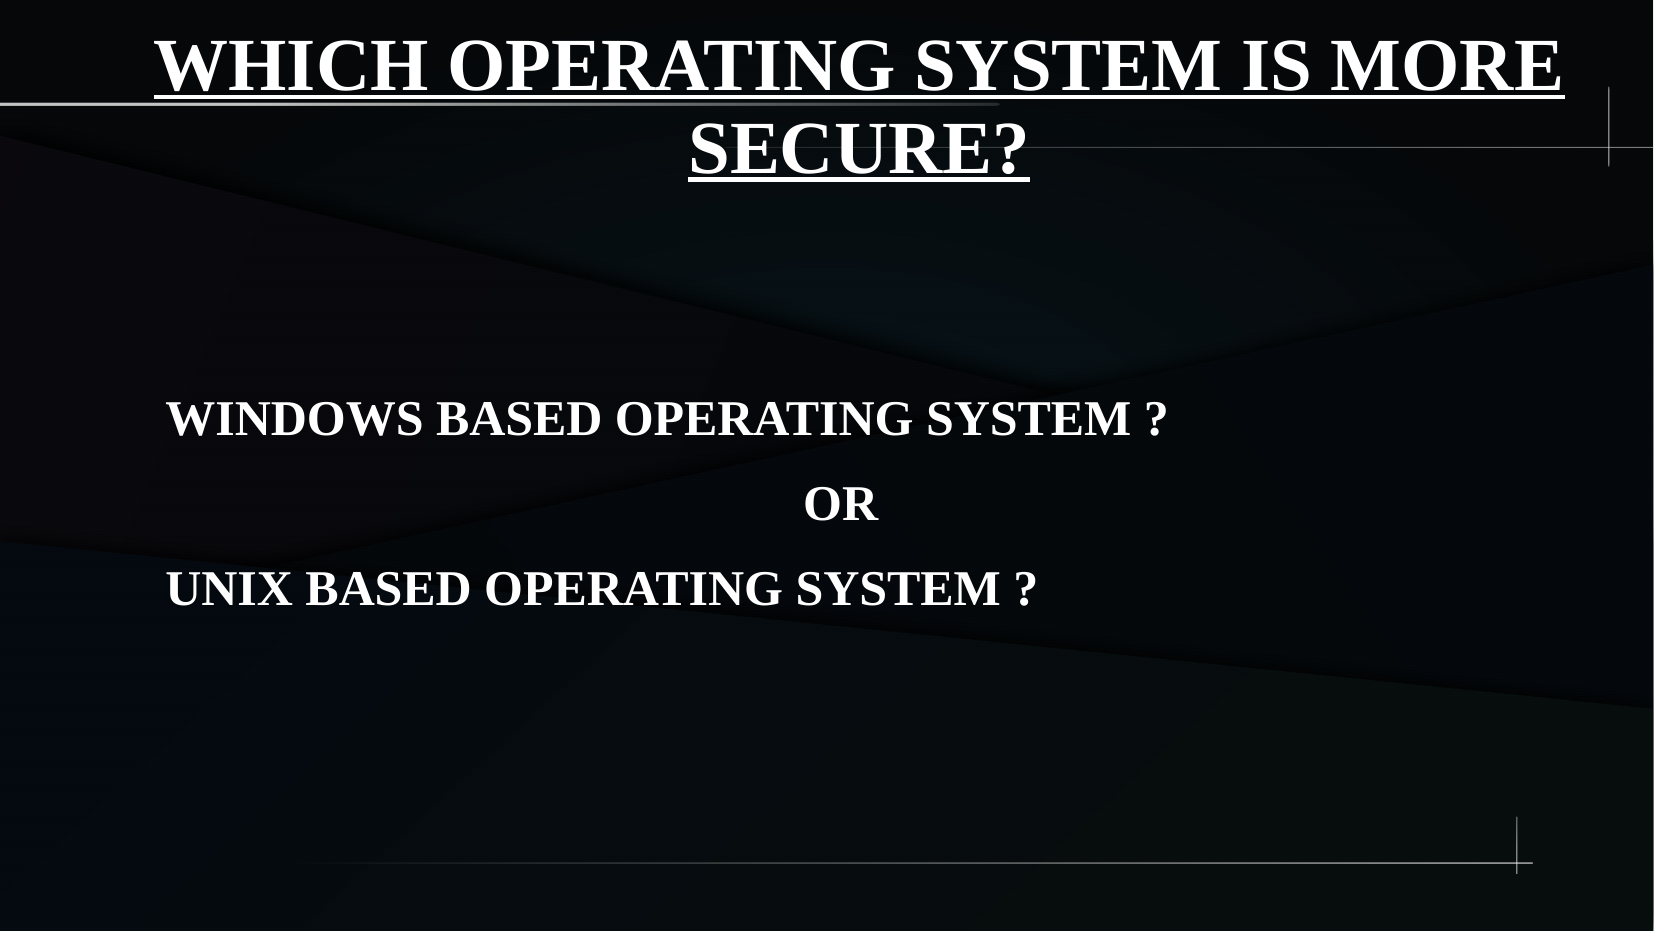

# WHICH OPERATING SYSTEM IS MORE SECURE?
WINDOWS BASED OPERATING SYSTEM ?
OR
UNIX BASED OPERATING SYSTEM ?